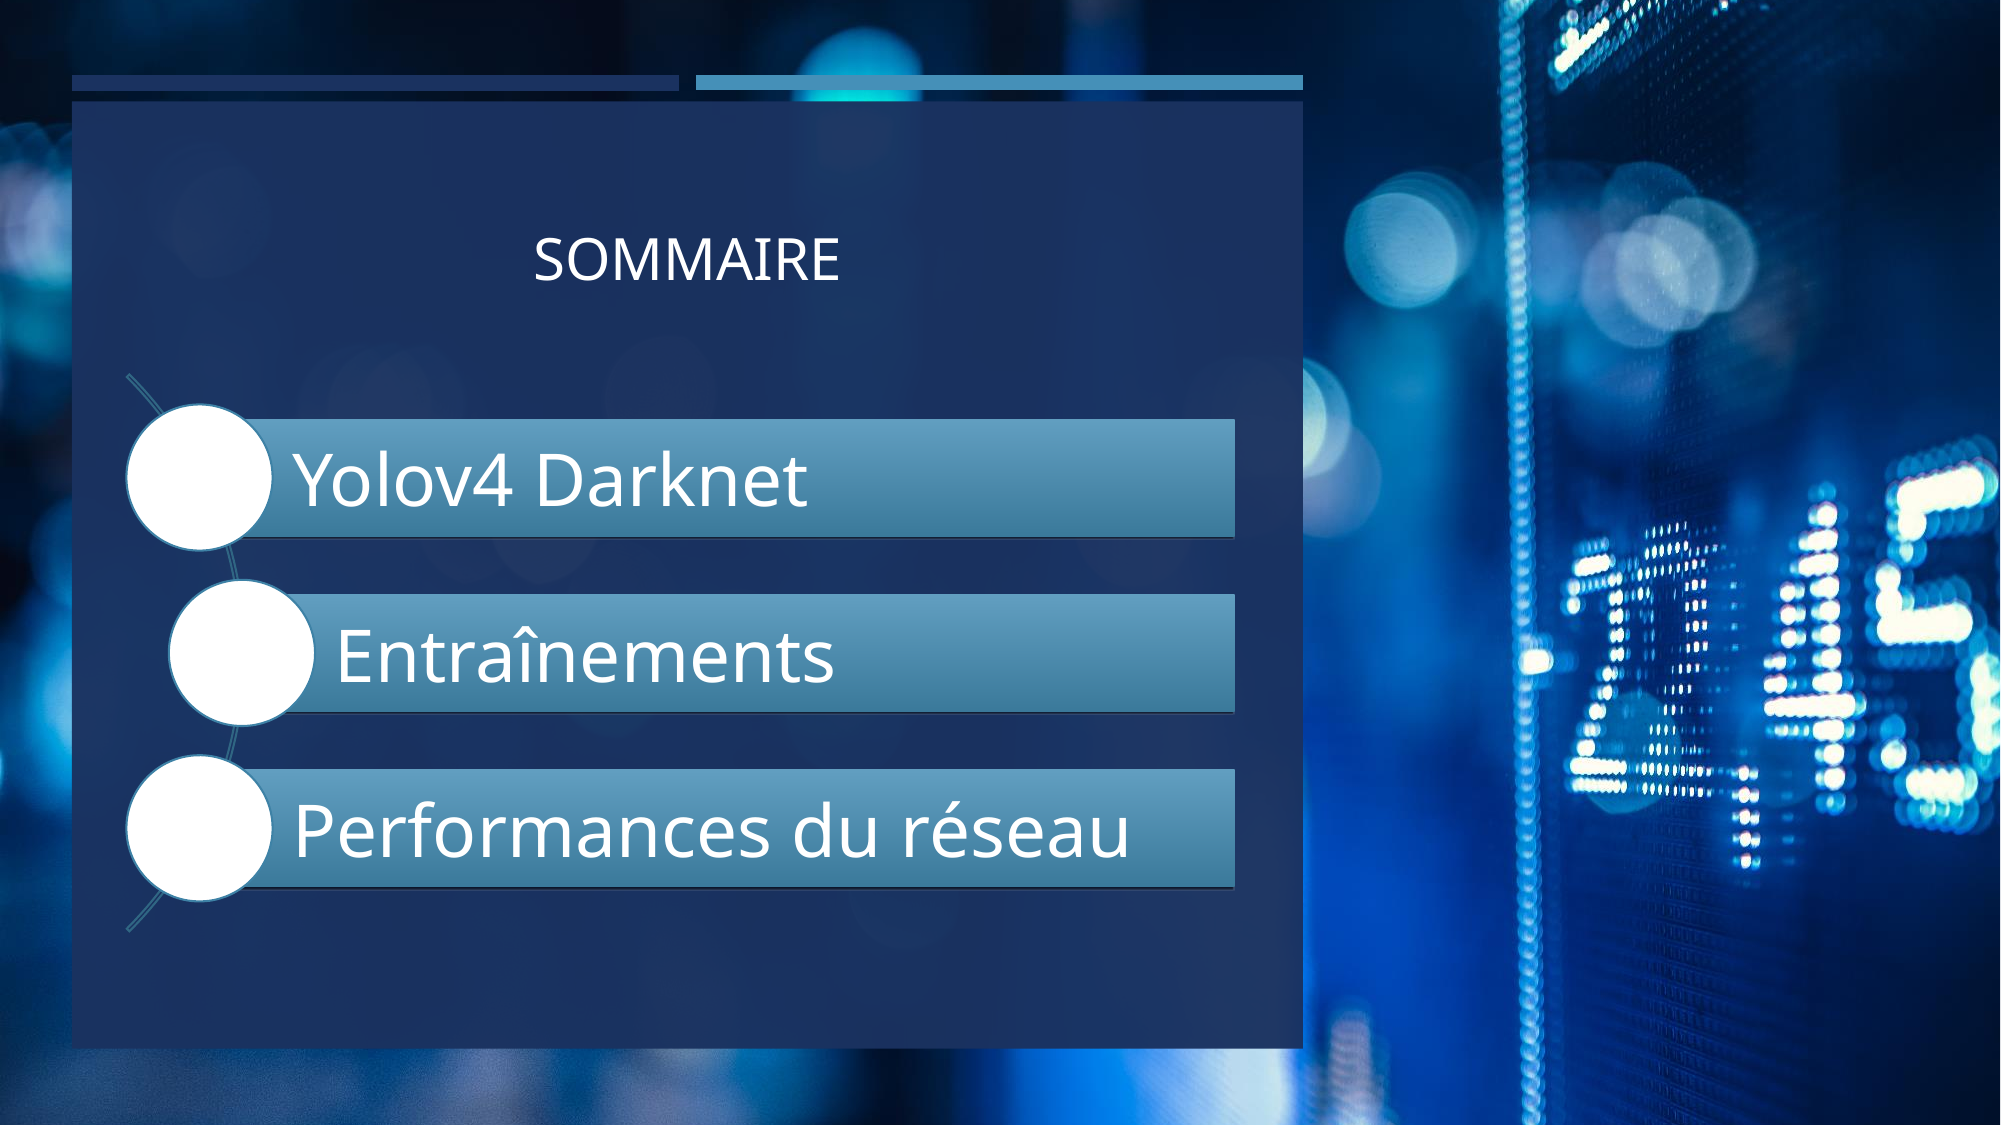

# Sommaire
Yolov4 Darknet
Entraînements
Performances du réseau